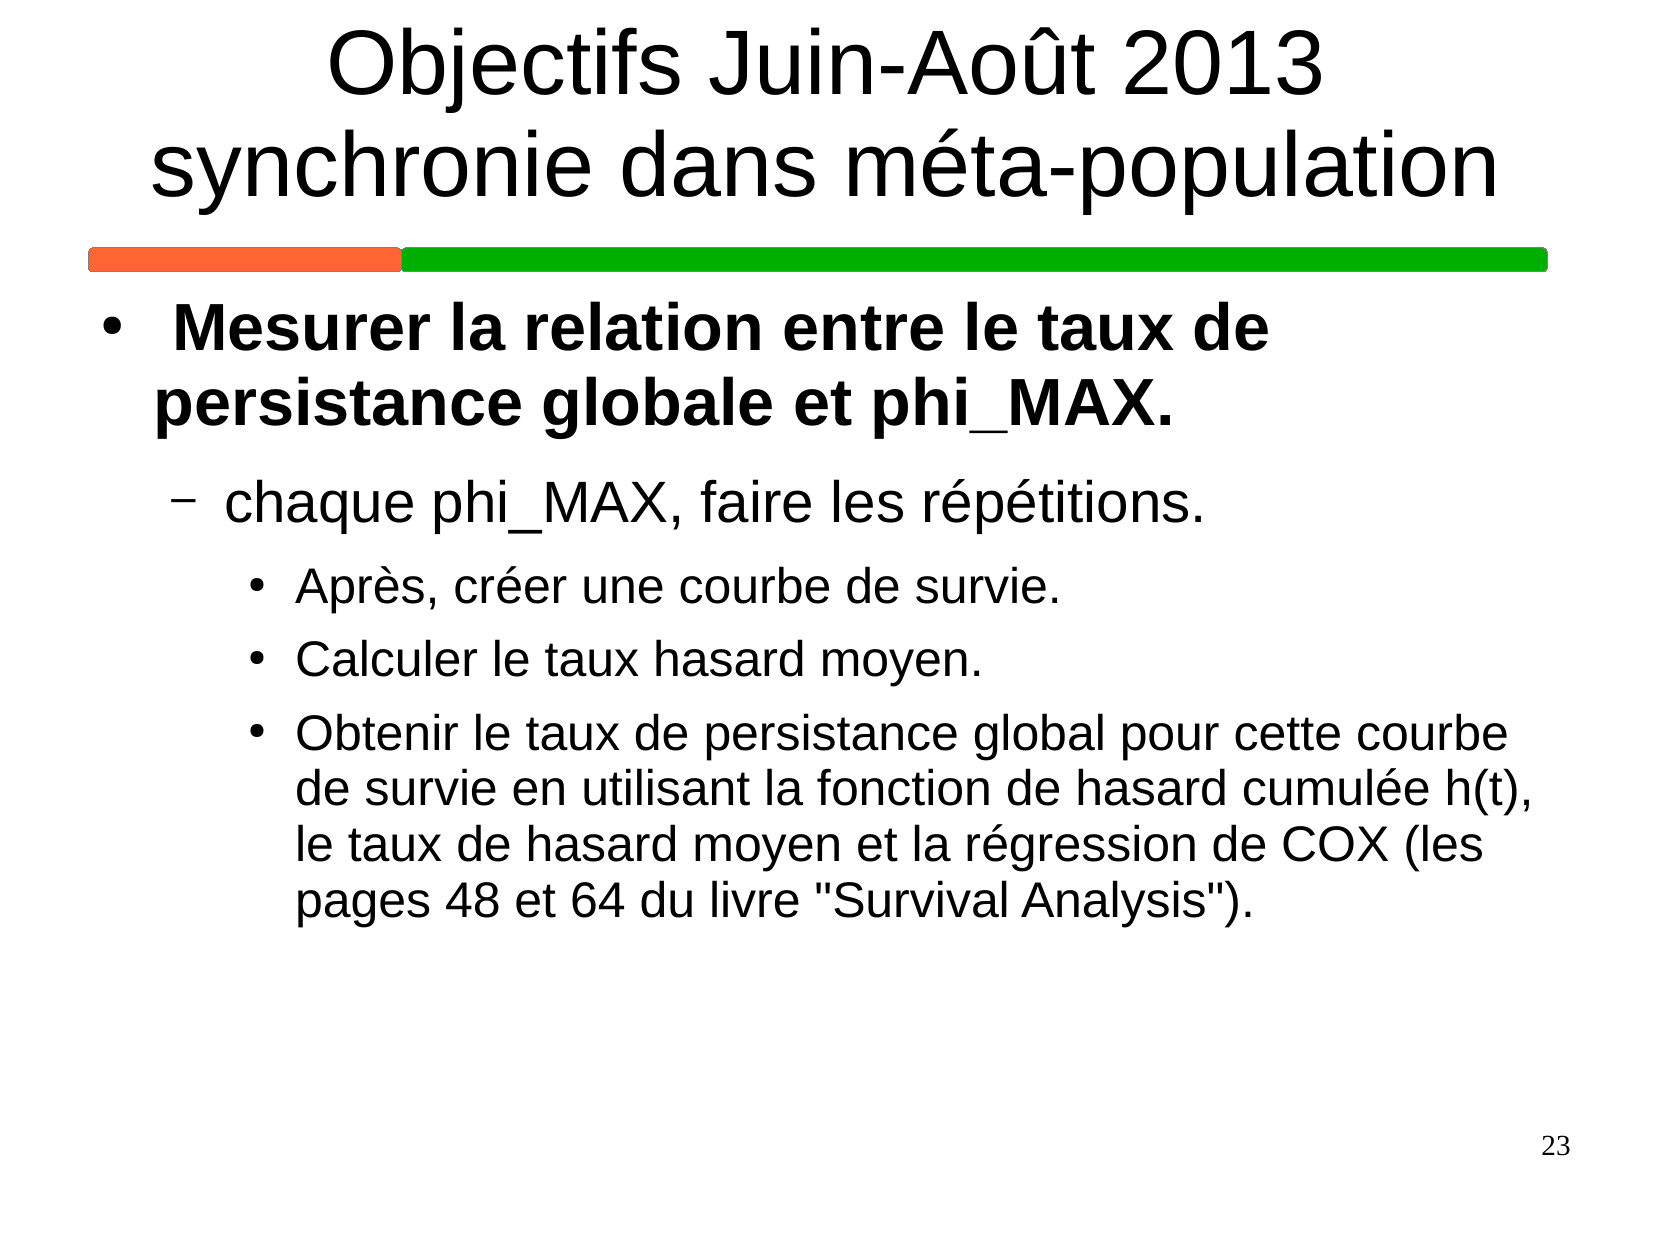

# Objectifs Juin-Août 2013 synchronie dans méta-population
 Mesurer la relation entre le taux de persistance globale et phi_MAX.
chaque phi_MAX, faire les répétitions.
Après, créer une courbe de survie.
Calculer le taux hasard moyen.
Obtenir le taux de persistance global pour cette courbe de survie en utilisant la fonction de hasard cumulée h(t), le taux de hasard moyen et la régression de COX (les pages 48 et 64 du livre "Survival Analysis").
23